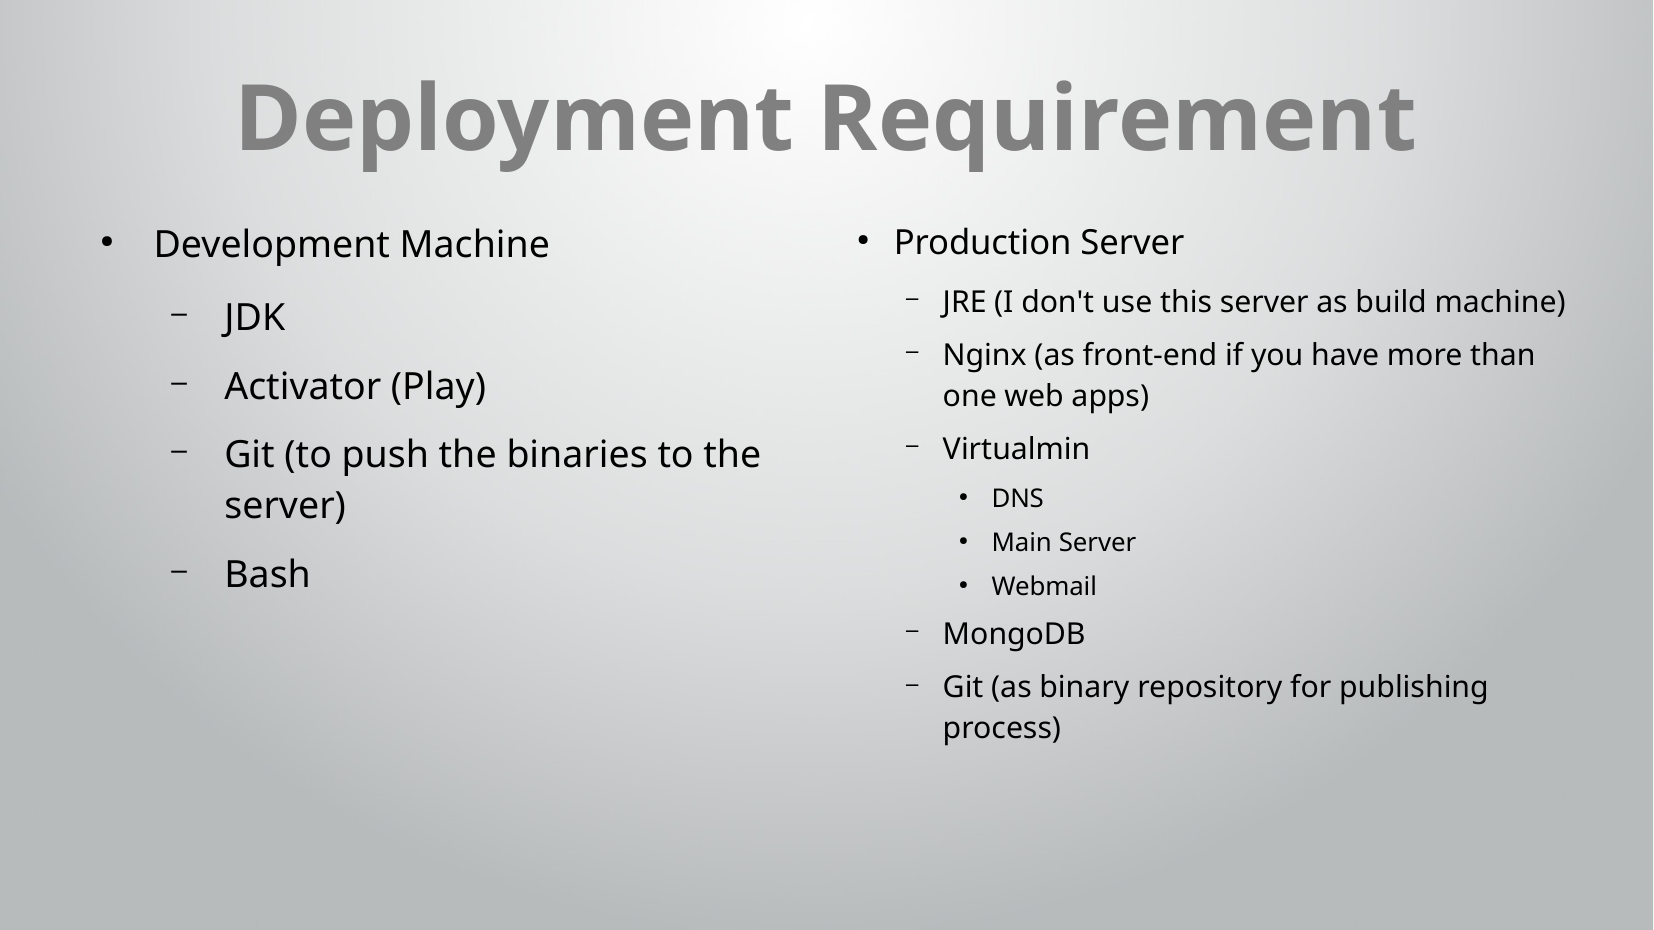

# Deployment Requirement
Development Machine
JDK
Activator (Play)
Git (to push the binaries to the server)
Bash
Production Server
JRE (I don't use this server as build machine)
Nginx (as front-end if you have more than one web apps)
Virtualmin
DNS
Main Server
Webmail
MongoDB
Git (as binary repository for publishing process)